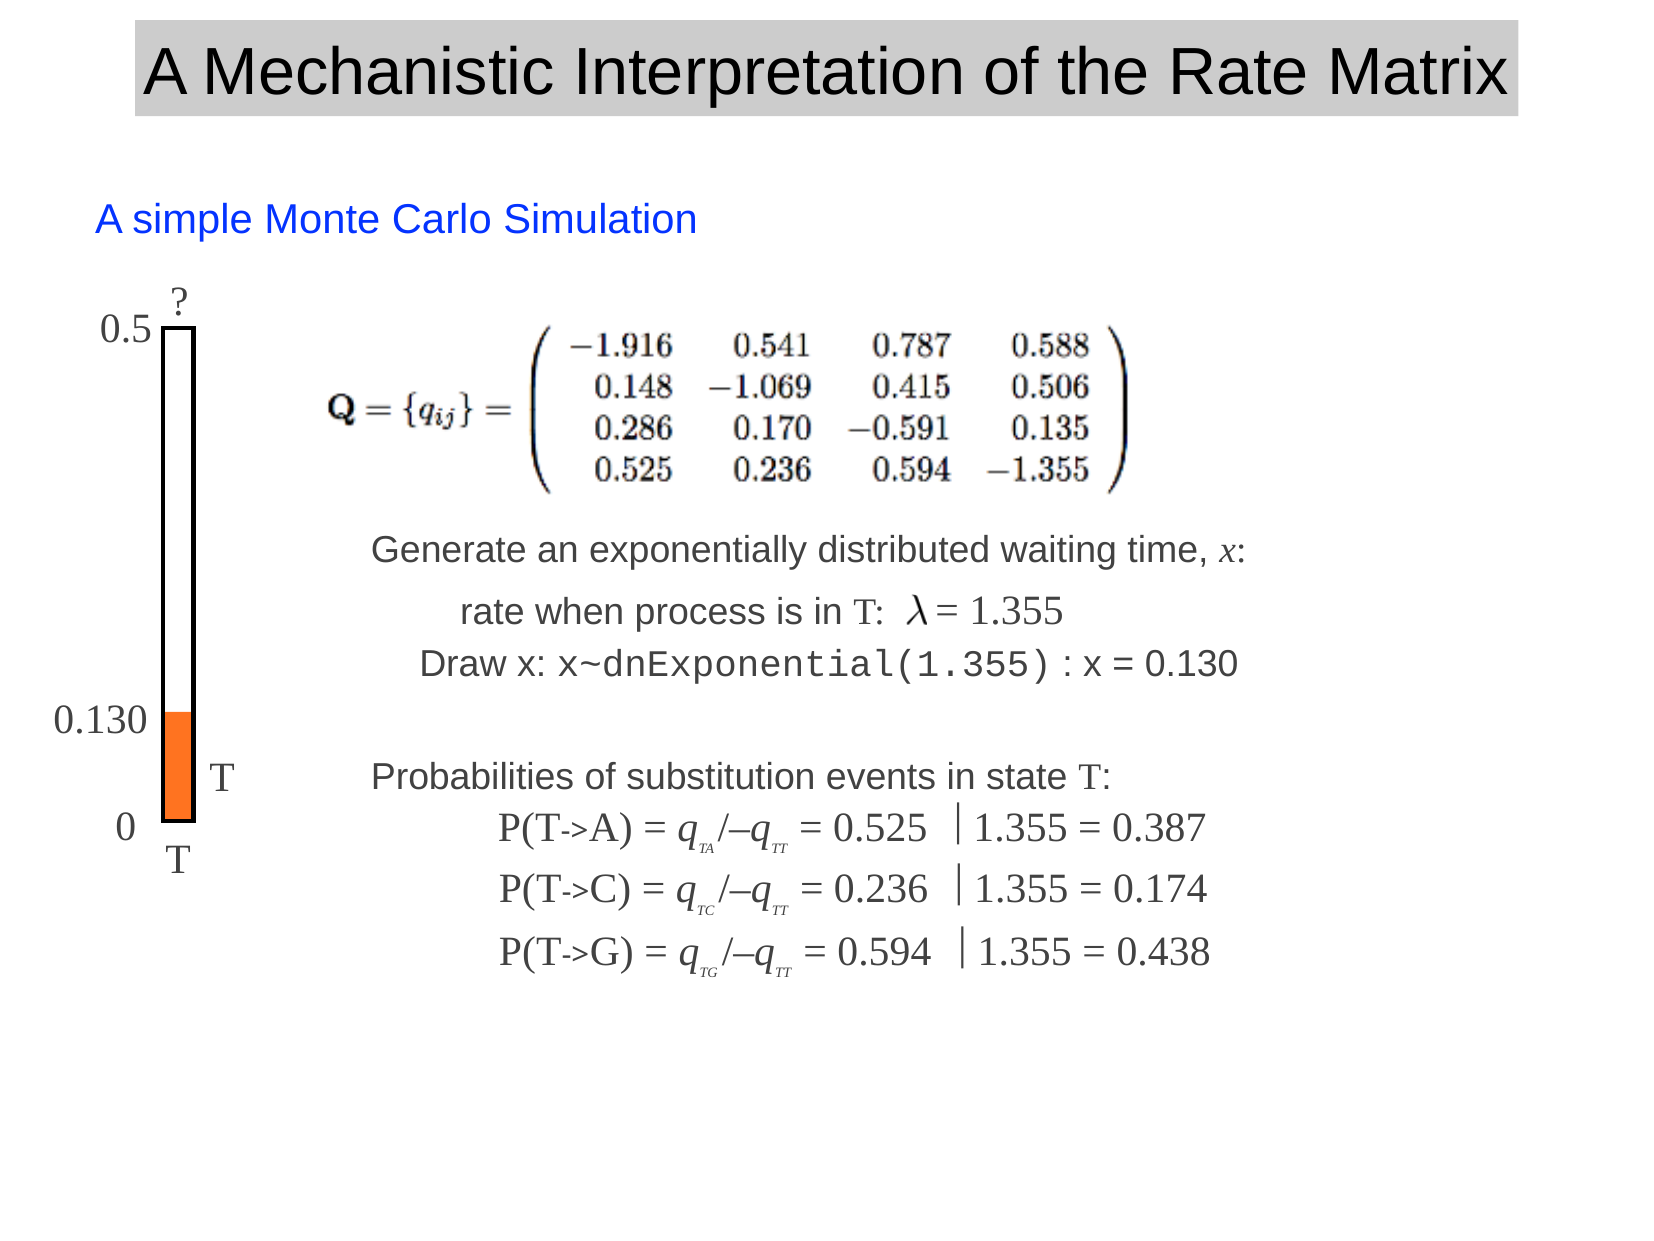

A Mechanistic Interpretation of the Rate Matrix
A simple Monte Carlo Simulation
?
0.5
Generate an exponentially distributed waiting time, x:
= 1.355
rate when process is in T:
Draw x: x~dnExponential(1.355) : x = 0.130
0.130
T
Probabilities of substitution events in state T:
P(T->A) = qTA /–qTT = 0.525 ÷ 1.355 = 0.387
0
T
P(T->C) = qTC /–qTT = 0.236 ÷ 1.355 = 0.174
P(T->G) = qTG /–qTT = 0.594 ÷ 1.355 = 0.438